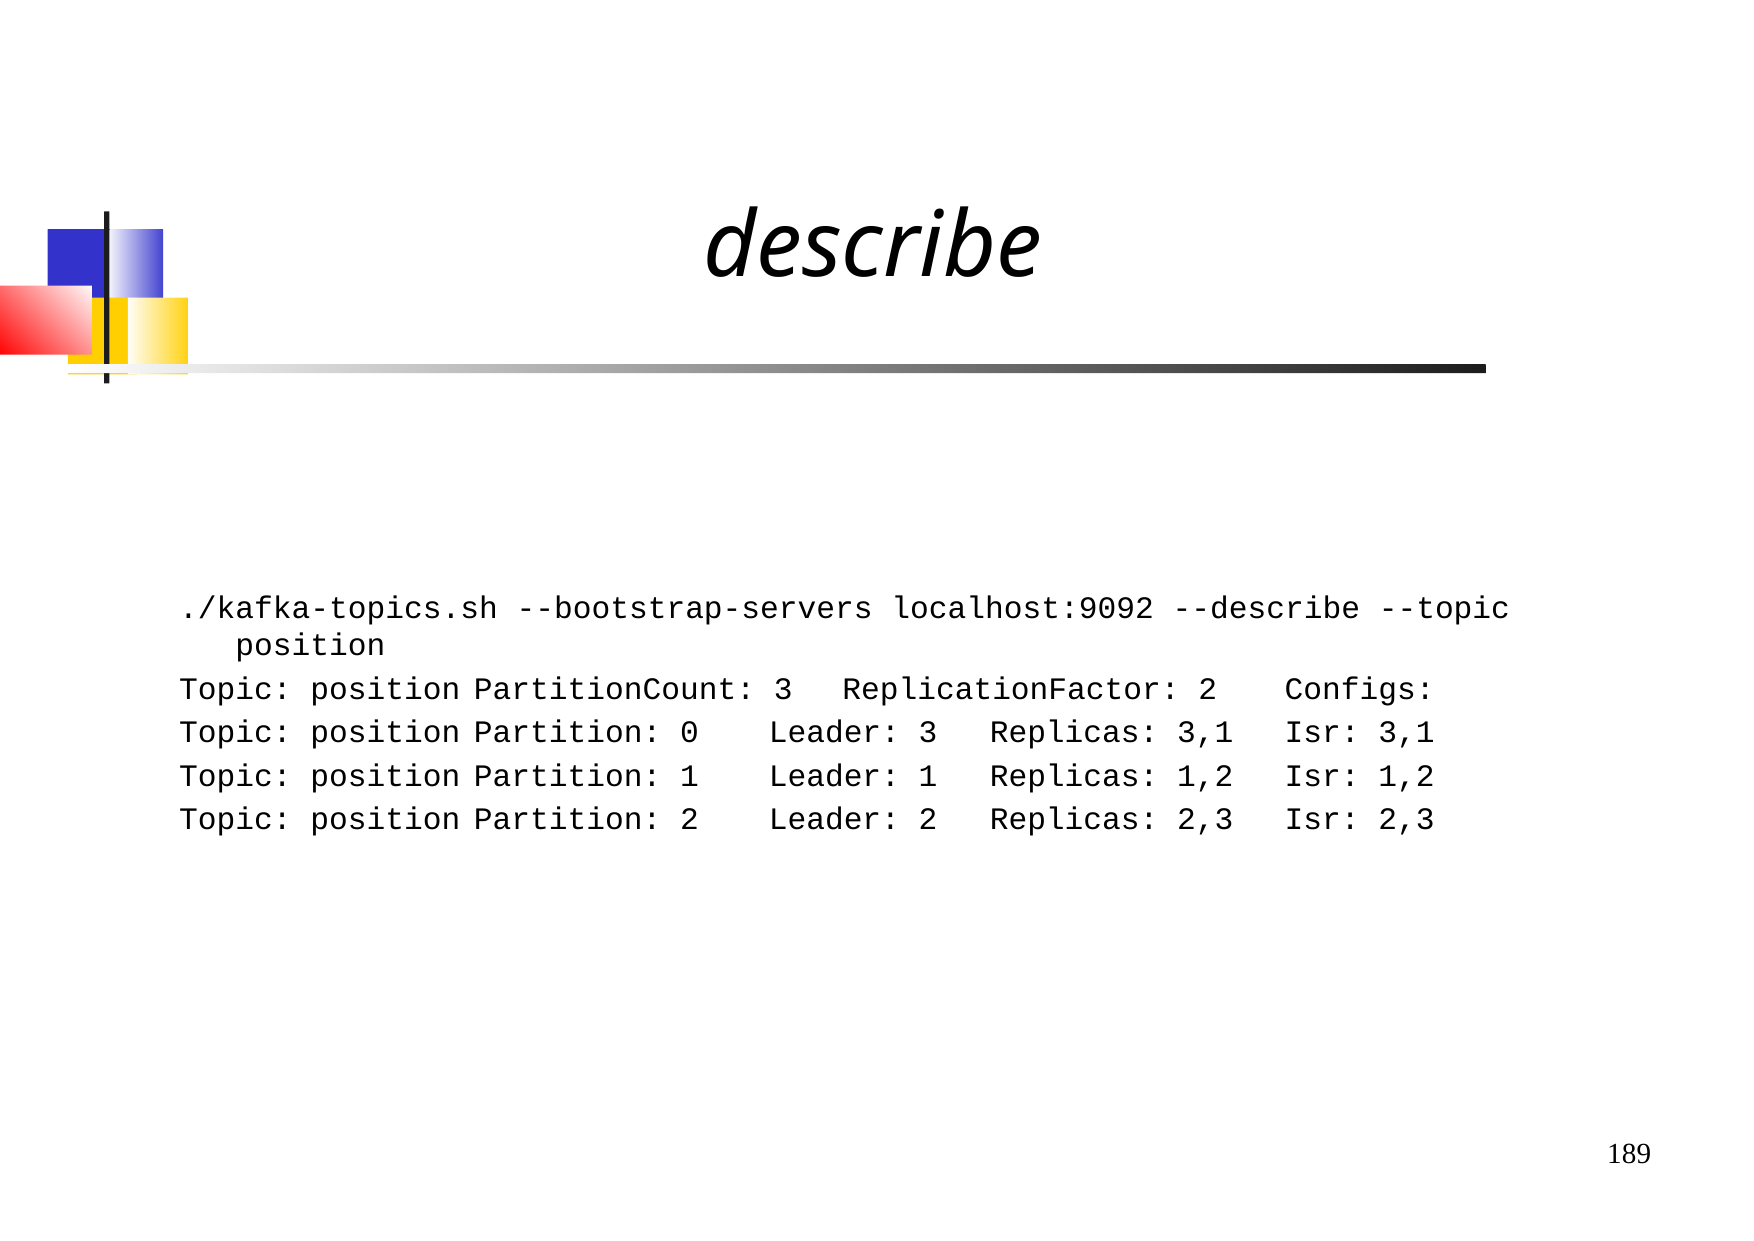

# describe
./kafka-topics.sh --bootstrap-servers localhost:9092 --describe --topic position
Topic: position	PartitionCount: 3	ReplicationFactor: 2	Configs:
Topic: position	Partition: 0	Leader: 3	Replicas: 3,1	Isr: 3,1
Topic: position	Partition: 1	Leader: 1	Replicas: 1,2	Isr: 1,2
Topic: position	Partition: 2	Leader: 2	Replicas: 2,3	Isr: 2,3